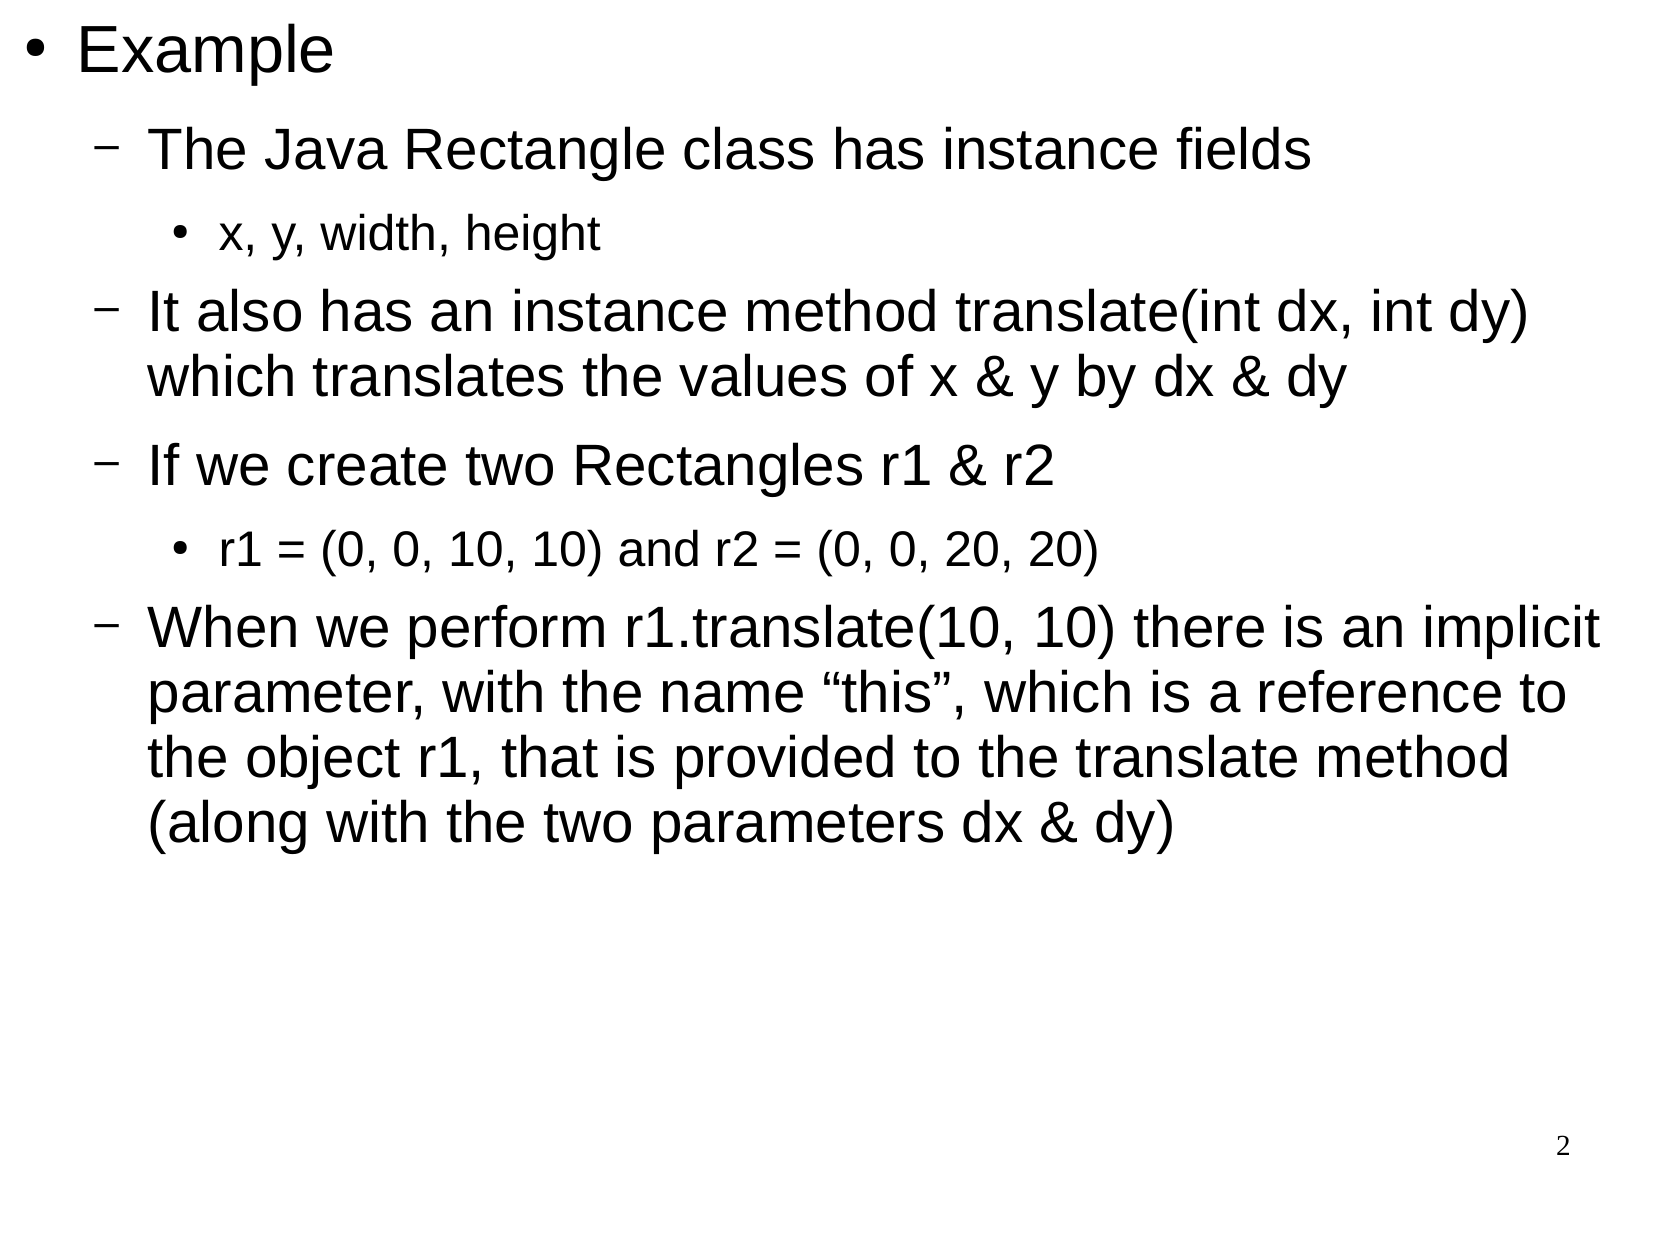

# Example
The Java Rectangle class has instance fields
x, y, width, height
It also has an instance method translate(int dx, int dy) which translates the values of x & y by dx & dy
If we create two Rectangles r1 & r2
r1 = (0, 0, 10, 10) and r2 = (0, 0, 20, 20)
When we perform r1.translate(10, 10) there is an implicit parameter, with the name “this”, which is a reference to the object r1, that is provided to the translate method (along with the two parameters dx & dy)
2